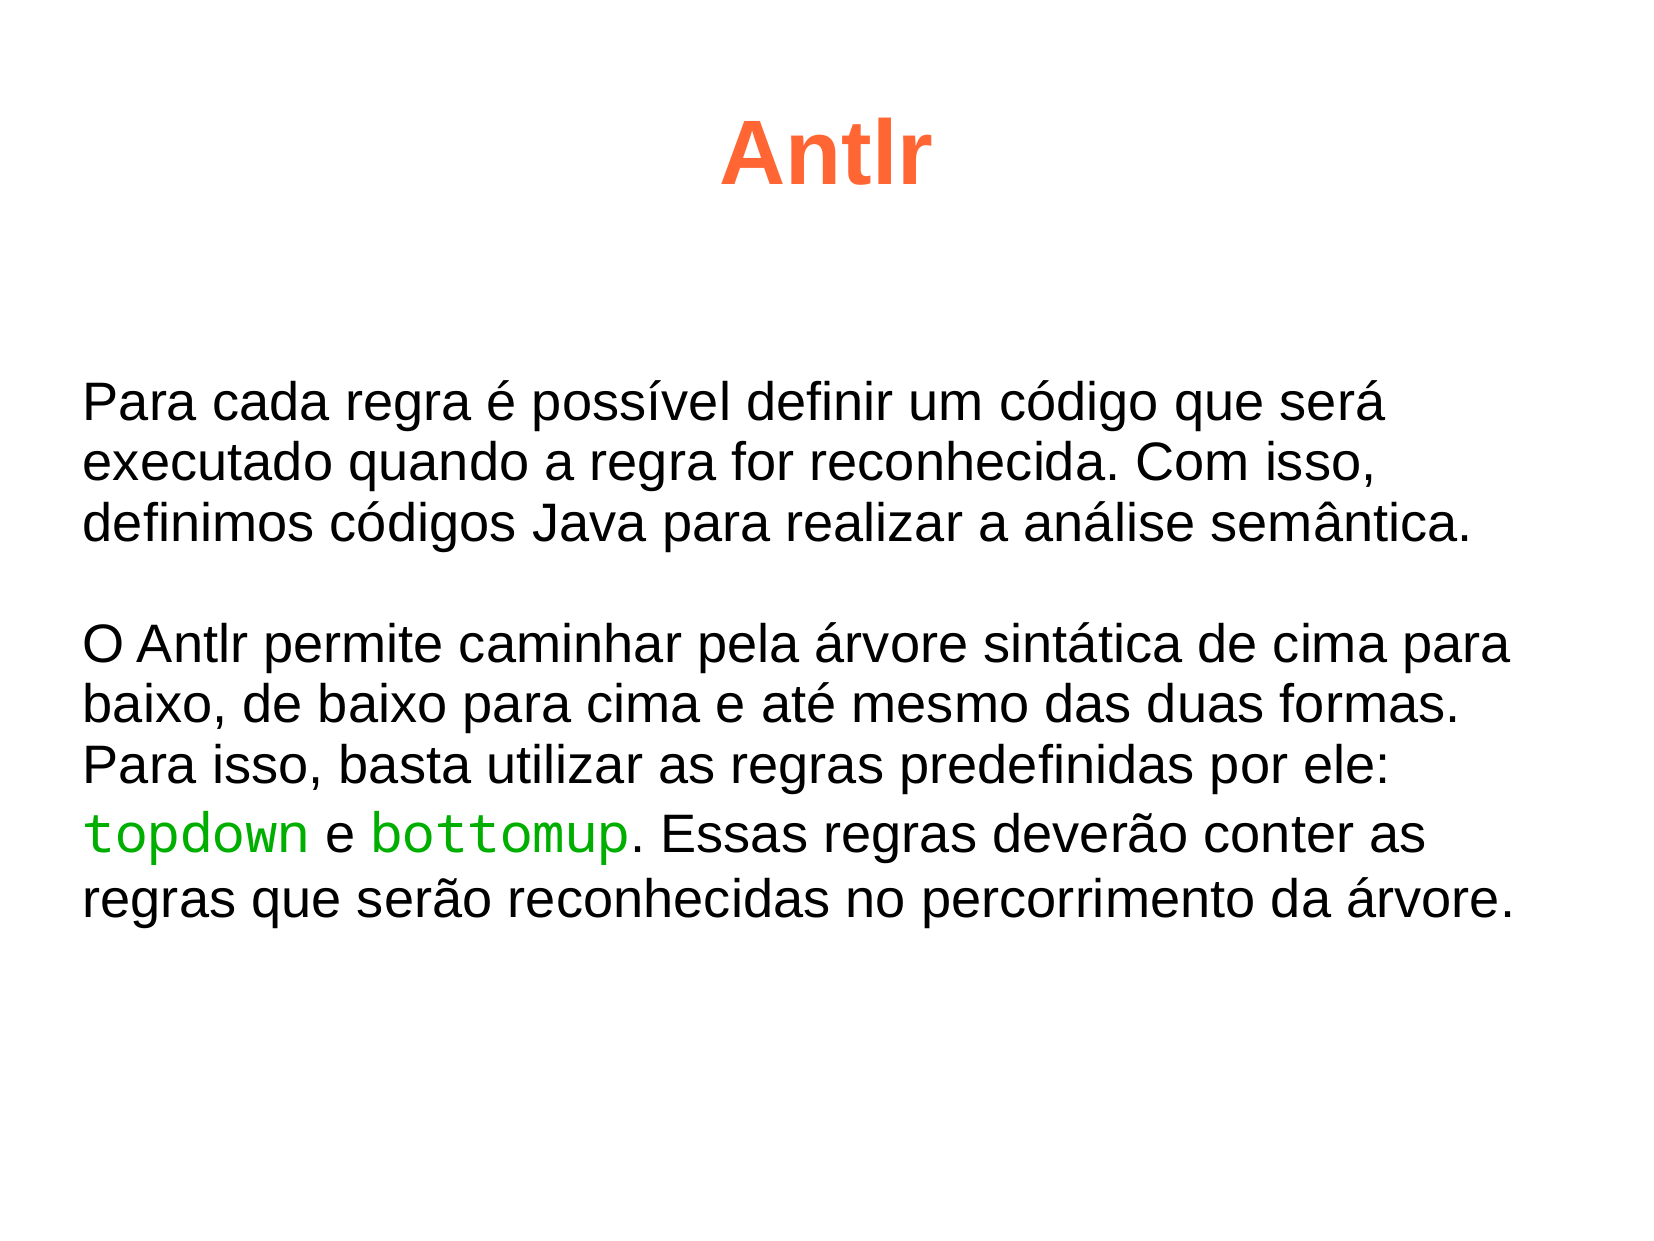

# Antlr
Para cada regra é possível definir um código que será executado quando a regra for reconhecida. Com isso, definimos códigos Java para realizar a análise semântica.
O Antlr permite caminhar pela árvore sintática de cima para baixo, de baixo para cima e até mesmo das duas formas. Para isso, basta utilizar as regras predefinidas por ele:
topdown e bottomup. Essas regras deverão conter as regras que serão reconhecidas no percorrimento da árvore.